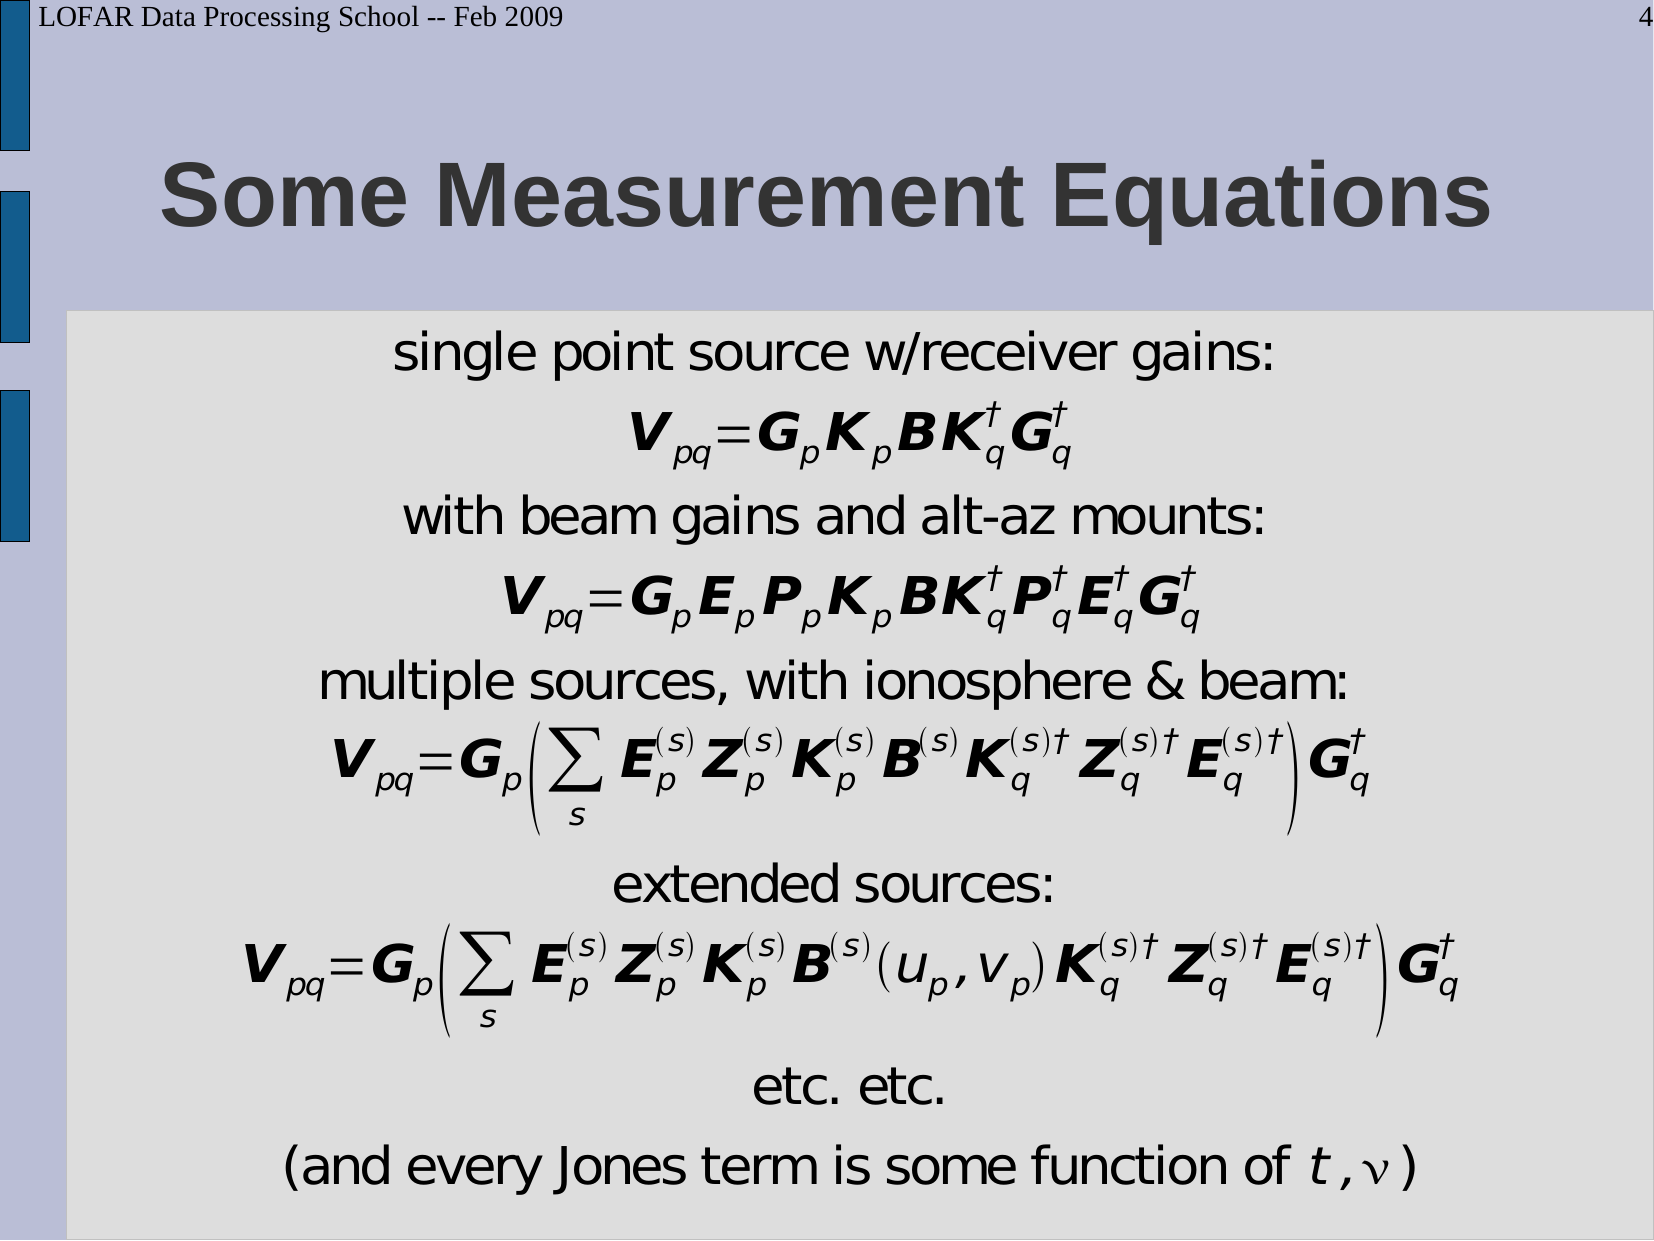

LOFAR Data Processing School -- Feb 2009
4
# Some Measurement Equations